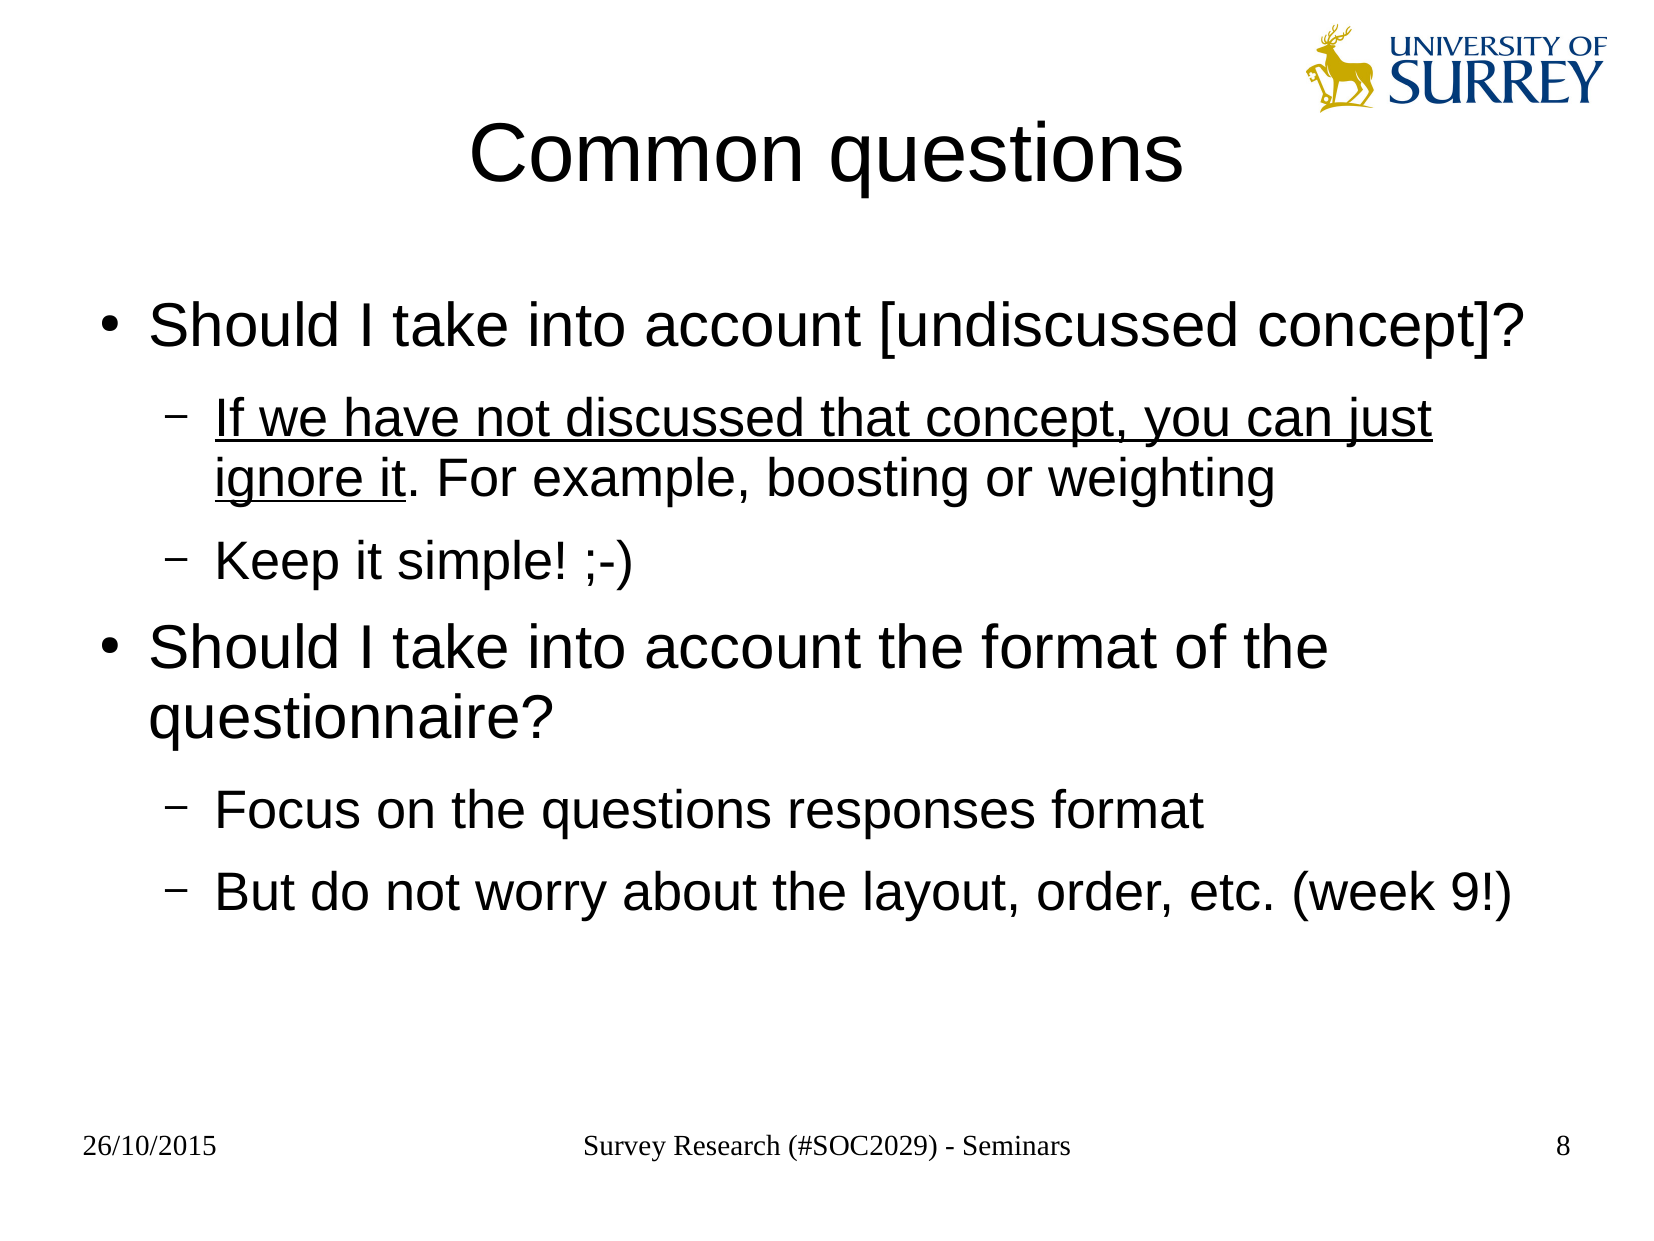

# Common questions
Should I take into account [undiscussed concept]?
If we have not discussed that concept, you can just ignore it. For example, boosting or weighting
Keep it simple! ;-)
Should I take into account the format of the questionnaire?
Focus on the questions responses format
But do not worry about the layout, order, etc. (week 9!)
05/10/2015
8